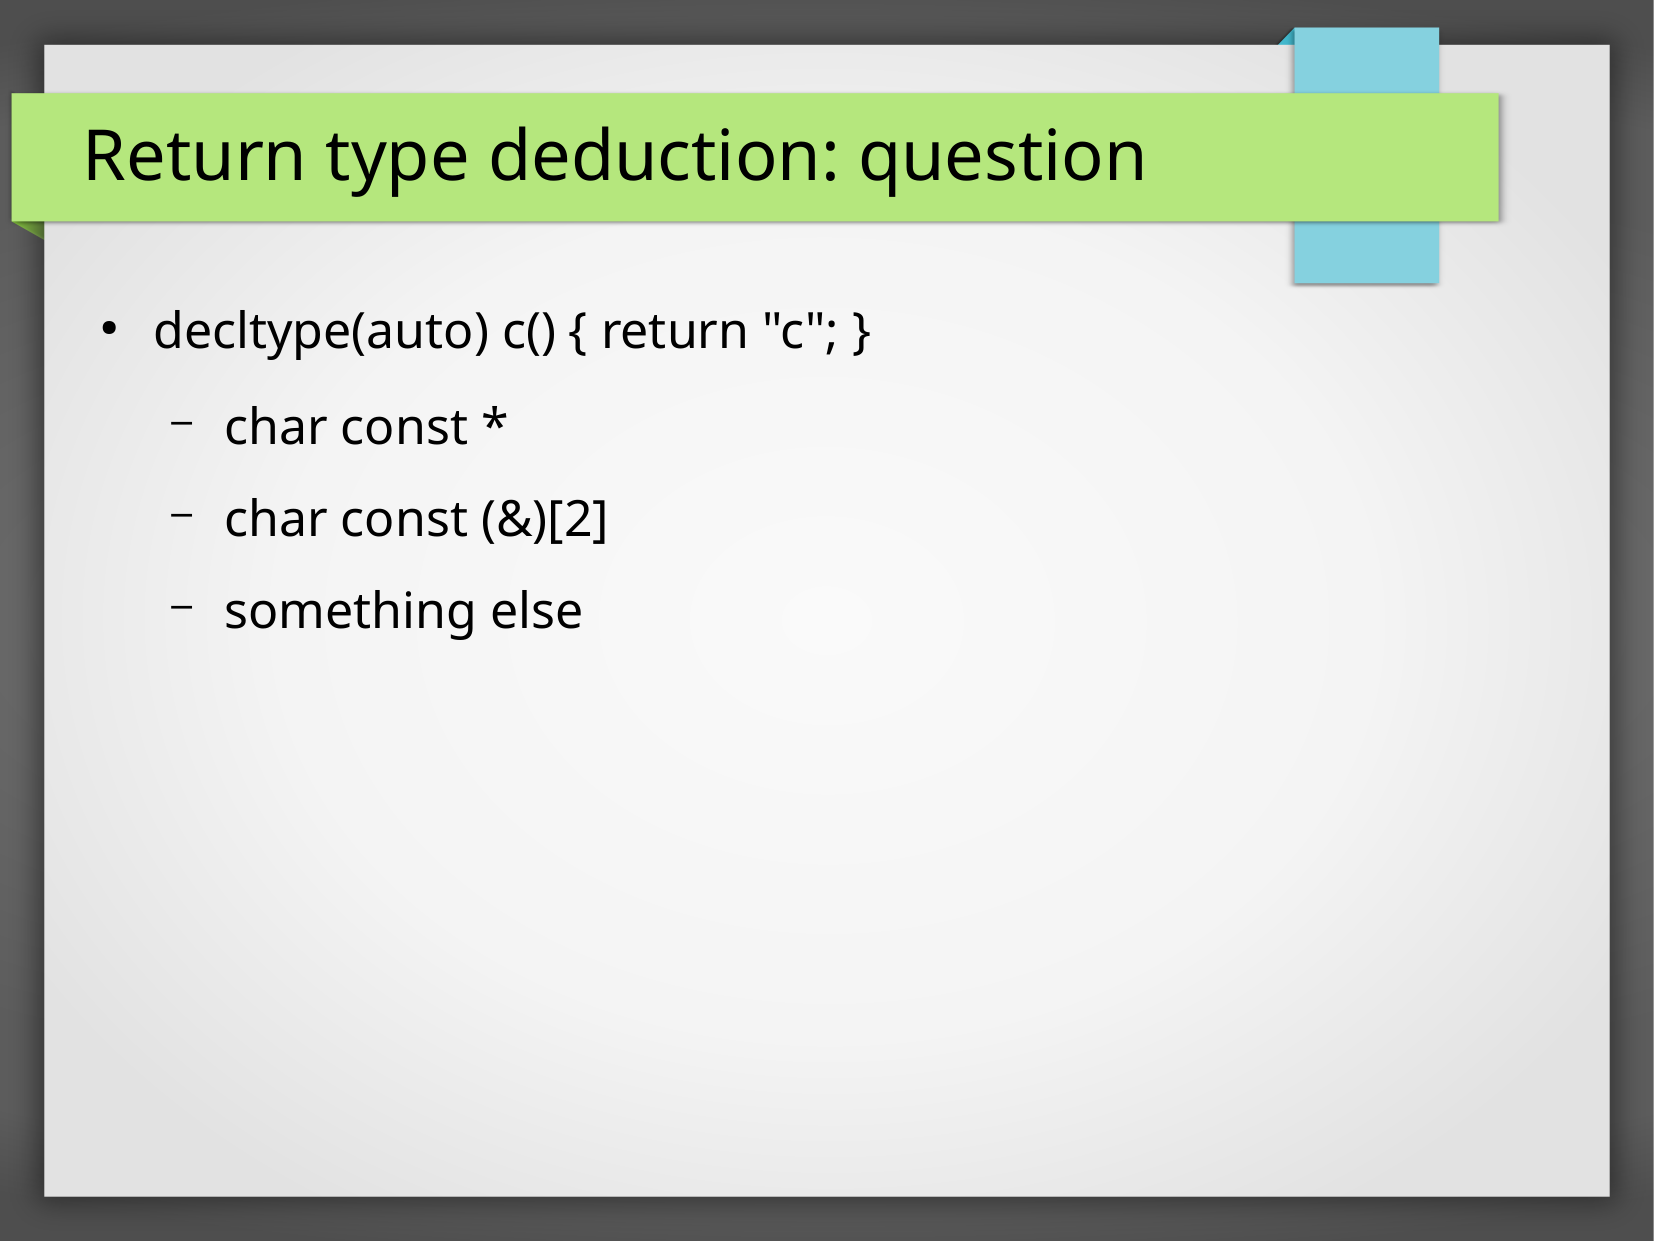

# Return type deduction: question
decltype(auto) c() { return "c"; }
char const *
char const (&)[2]
something else